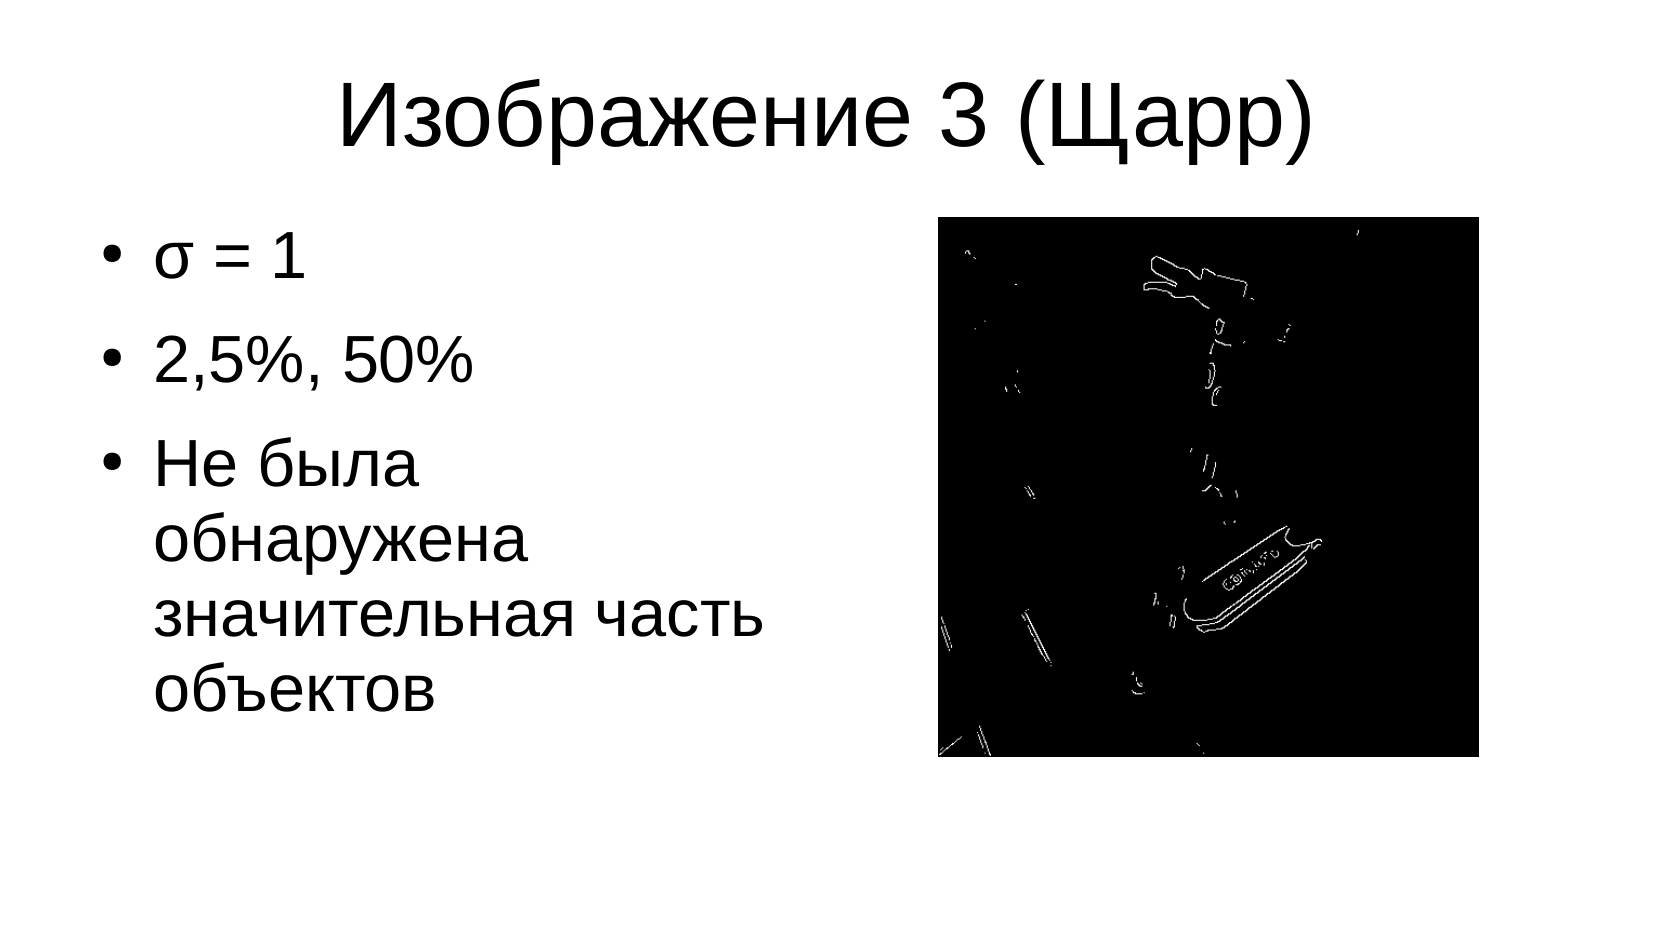

# Изображение 3 (Щарр)
σ = 1
2,5%, 50%
Не была обнаружена значительная часть объектов